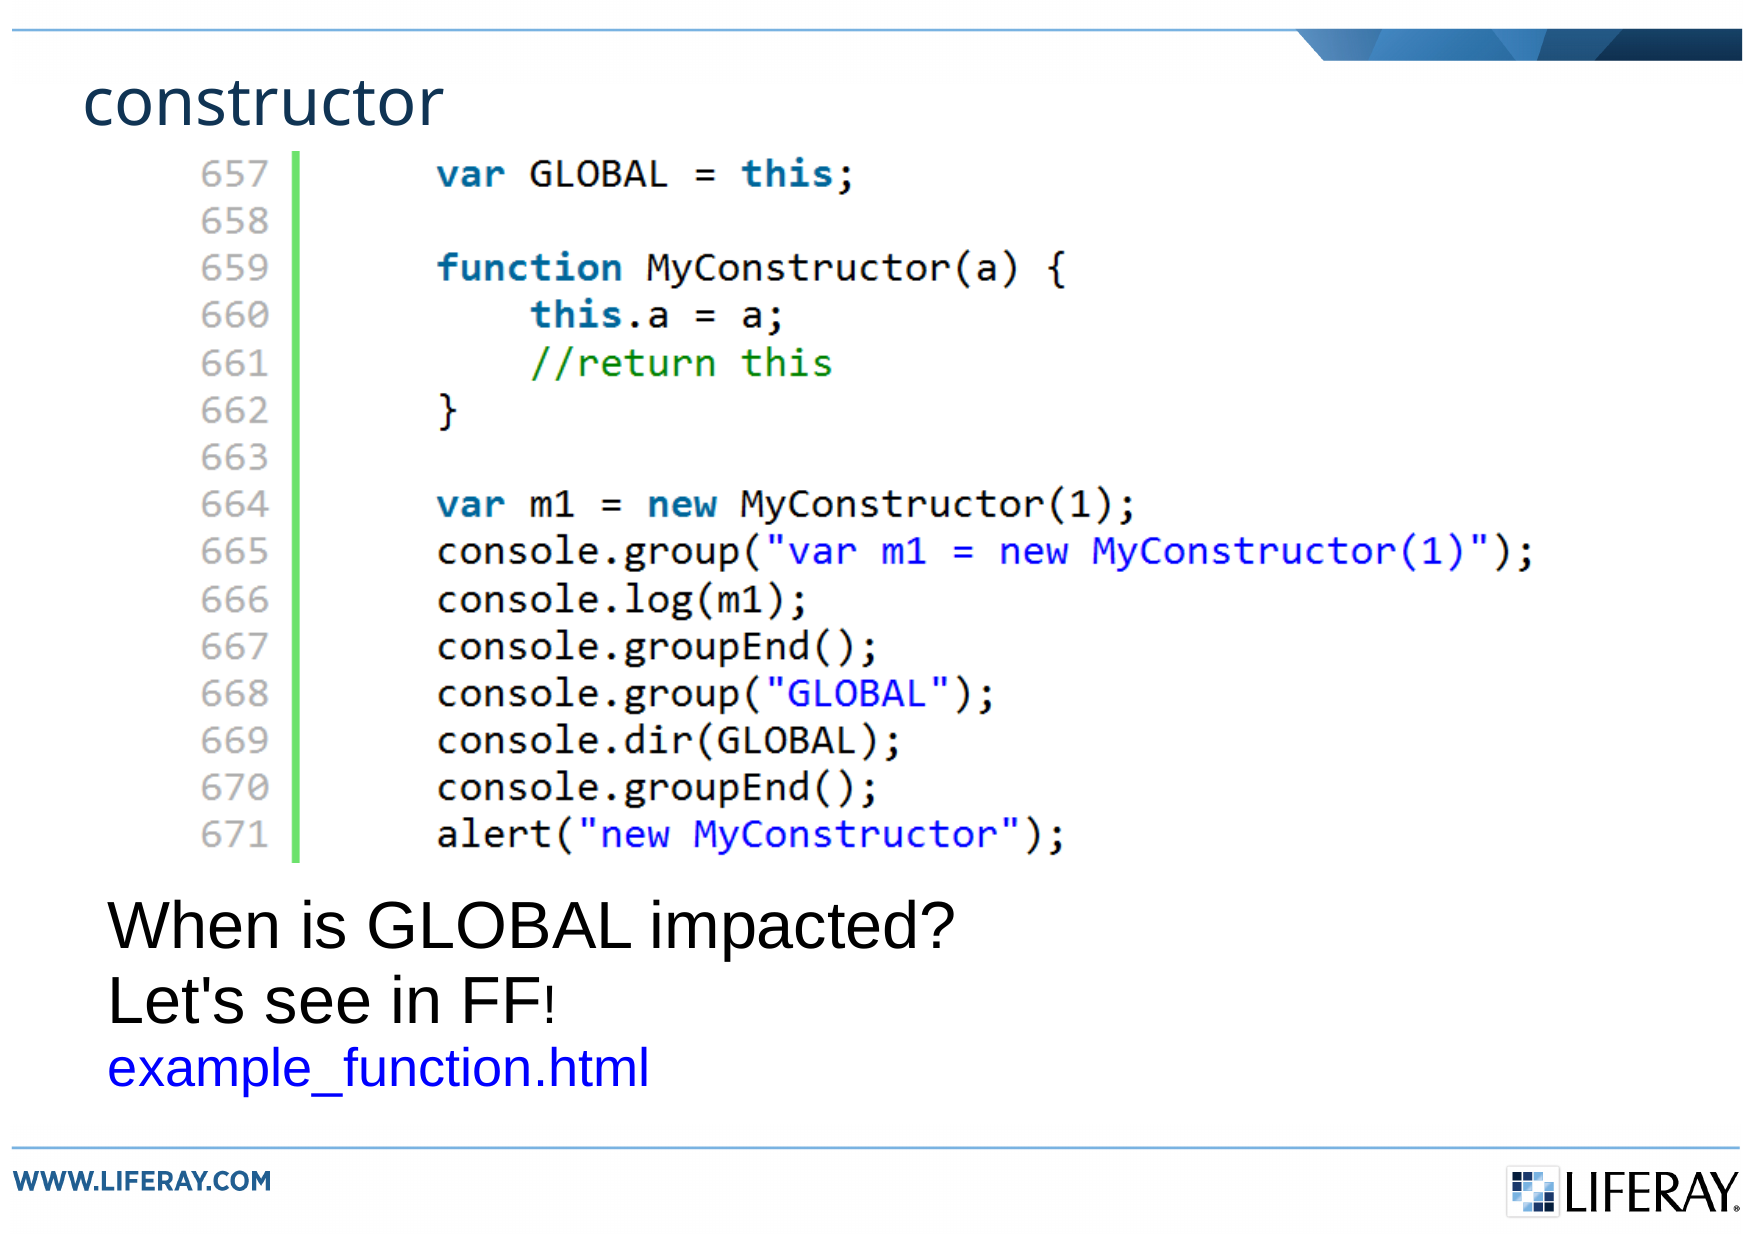

# constructor
When is GLOBAL impacted?
Let's see in FF!
example_function.html